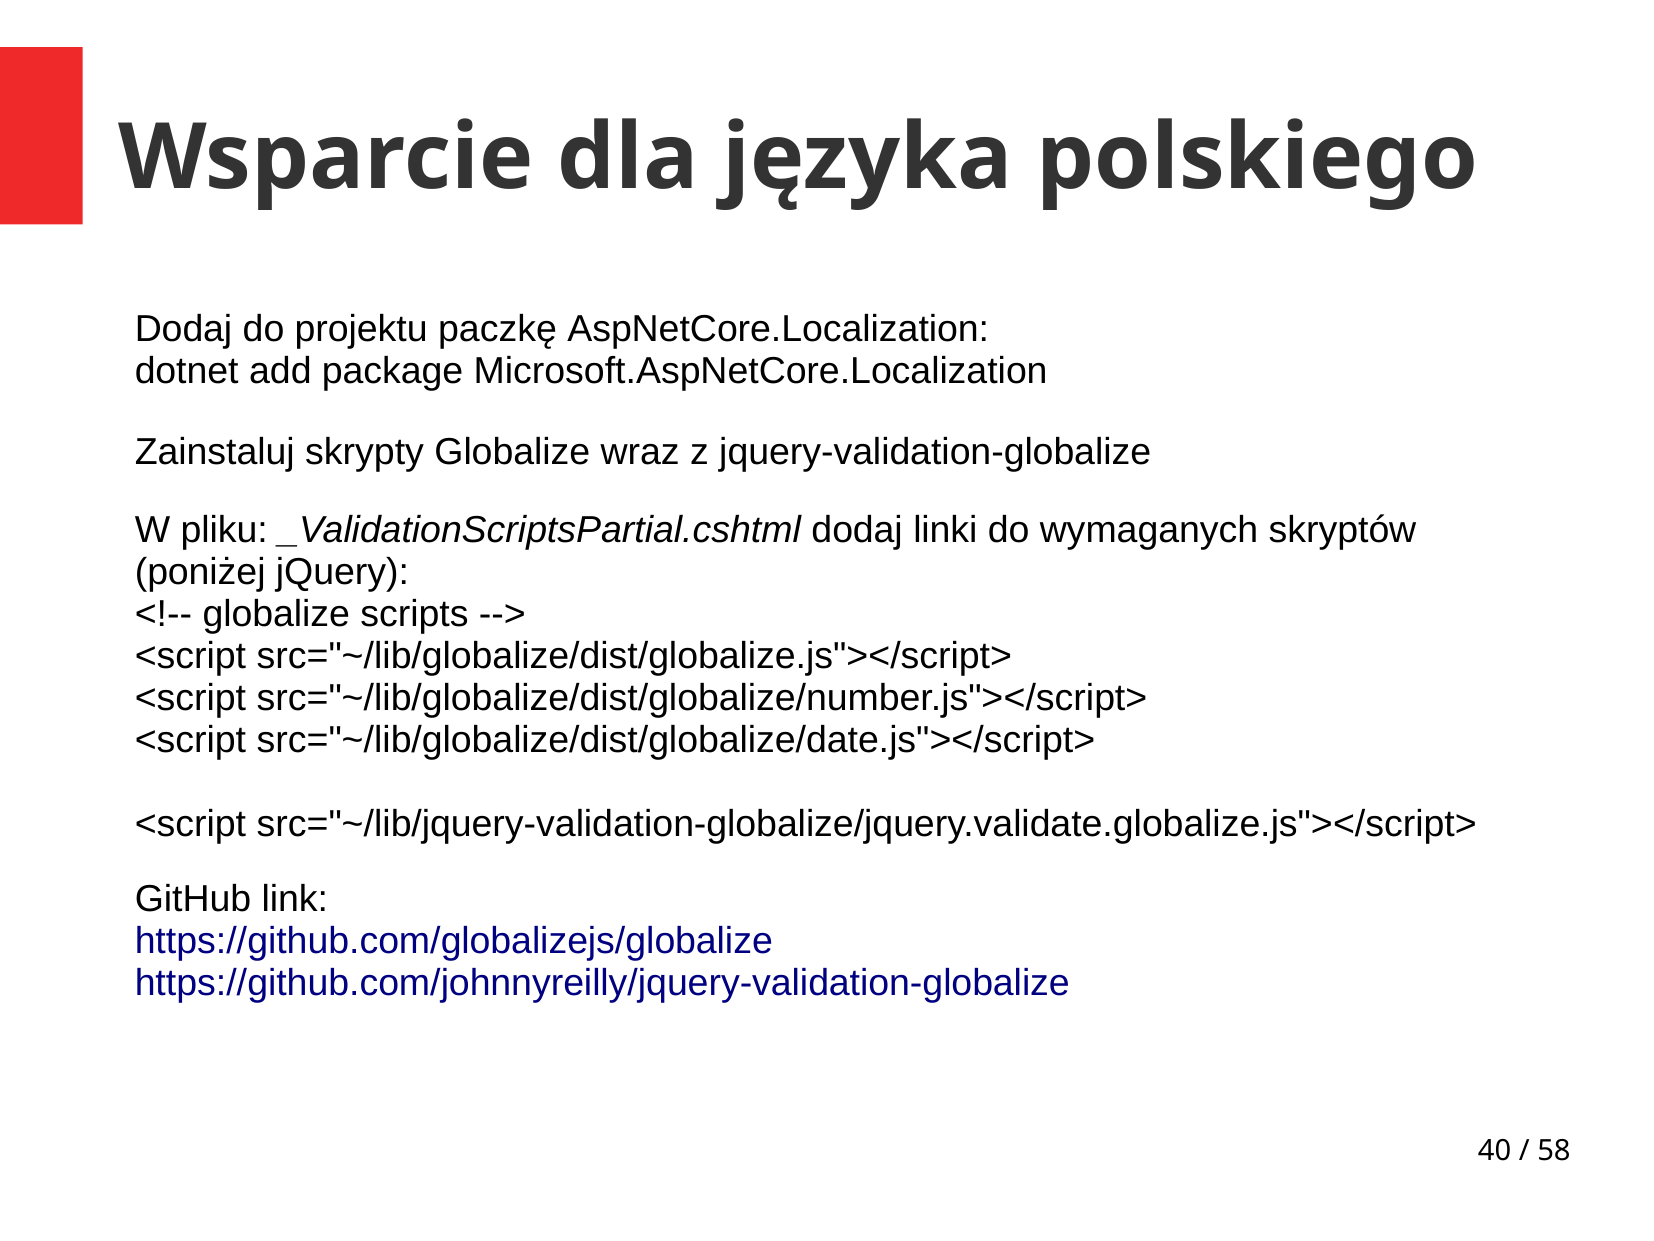

# Wsparcie dla języka polskiego
Dodaj do projektu paczkę AspNetCore.Localization:
dotnet add package Microsoft.AspNetCore.Localization
Zainstaluj skrypty Globalize wraz z jquery-validation-globalize
W pliku: _ValidationScriptsPartial.cshtml dodaj linki do wymaganych skryptów (poniżej jQuery):
<!-- globalize scripts -->
<script src="~/lib/globalize/dist/globalize.js"></script>
<script src="~/lib/globalize/dist/globalize/number.js"></script>
<script src="~/lib/globalize/dist/globalize/date.js"></script>
<script src="~/lib/jquery-validation-globalize/jquery.validate.globalize.js"></script>
GitHub link:
https://github.com/globalizejs/globalize
https://github.com/johnnyreilly/jquery-validation-globalize
40